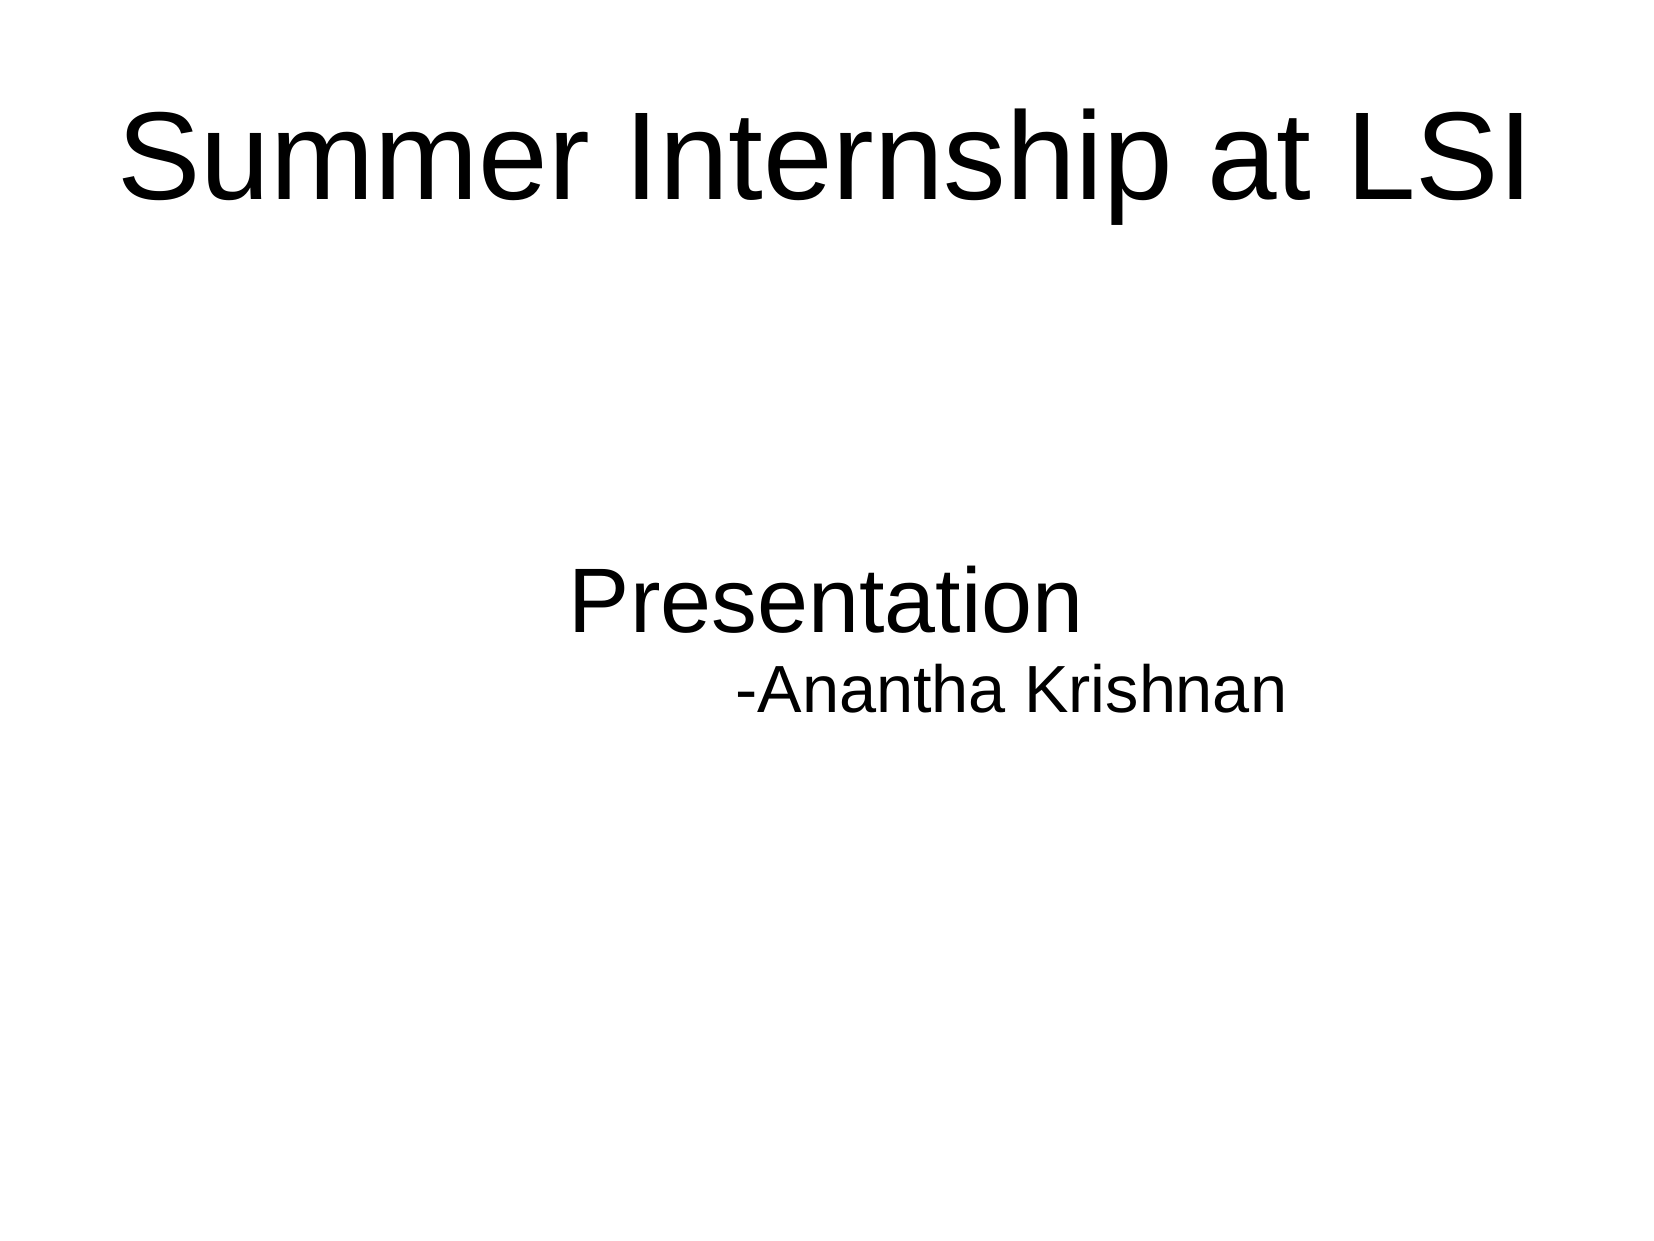

Summer Internship at LSI
Presentation
 -Anantha Krishnan